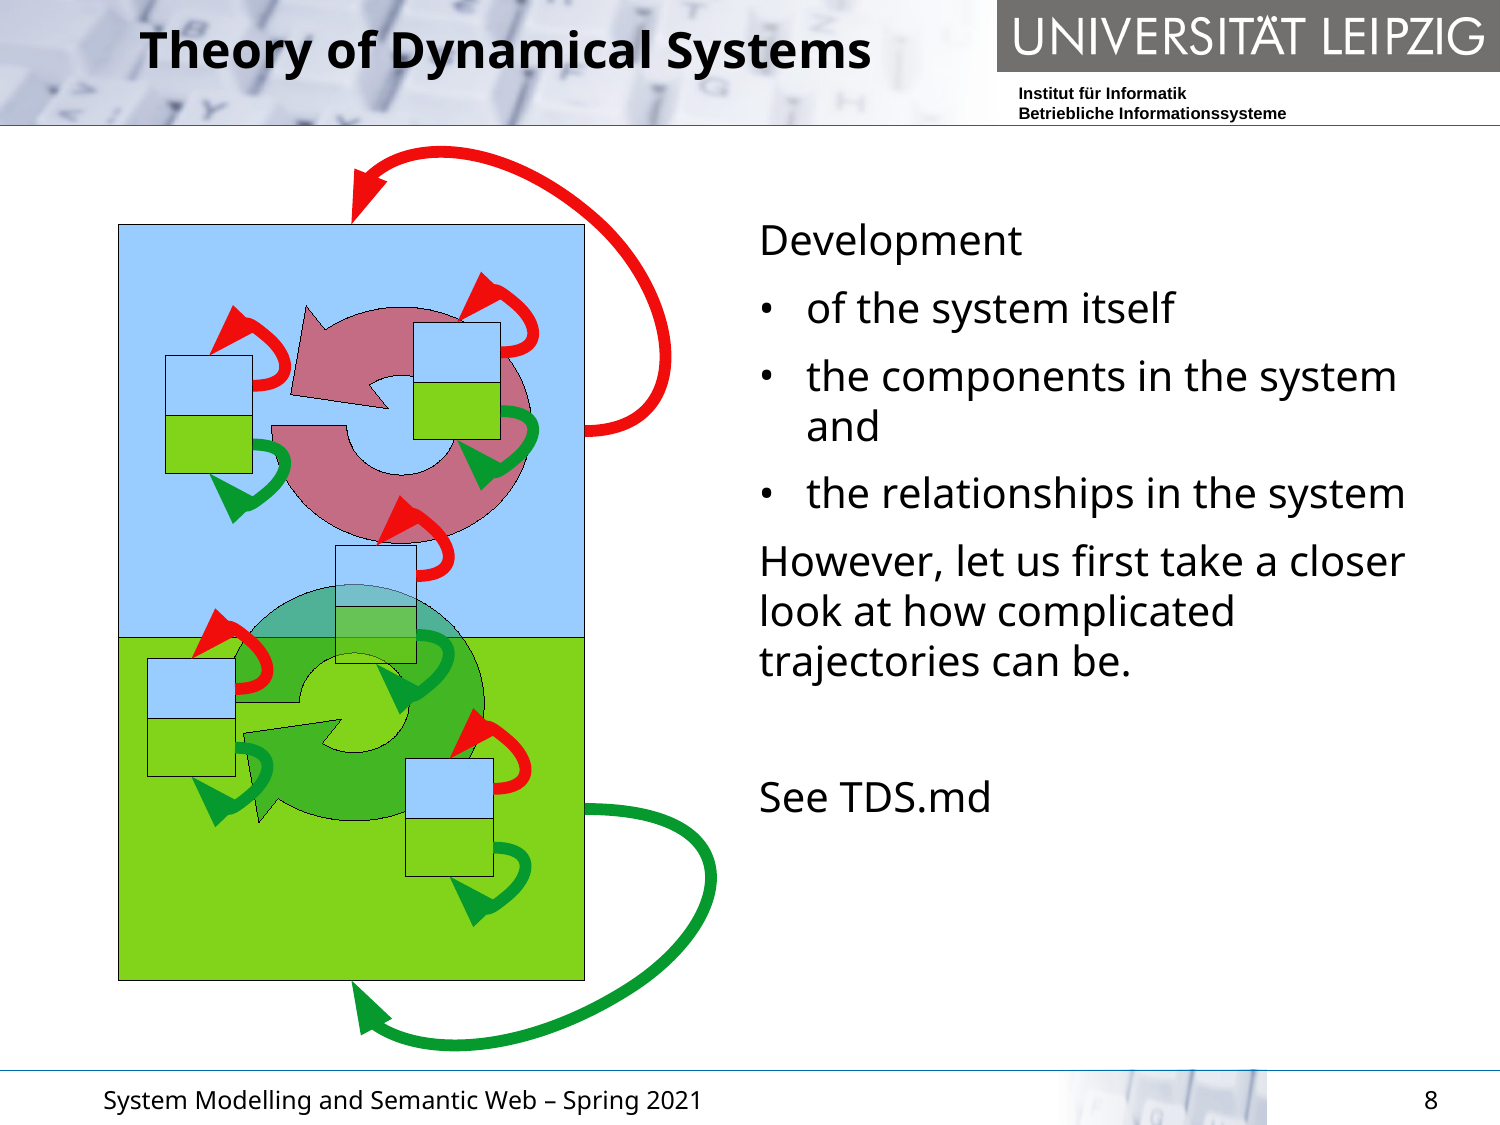

Theory of Dynamical Systems
Development
of the system itself
the components in the system and
the relationships in the system
However, let us first take a closer look at how complicated trajectories can be.
See TDS.md
System Modelling and Semantic Web – Spring 2021
8